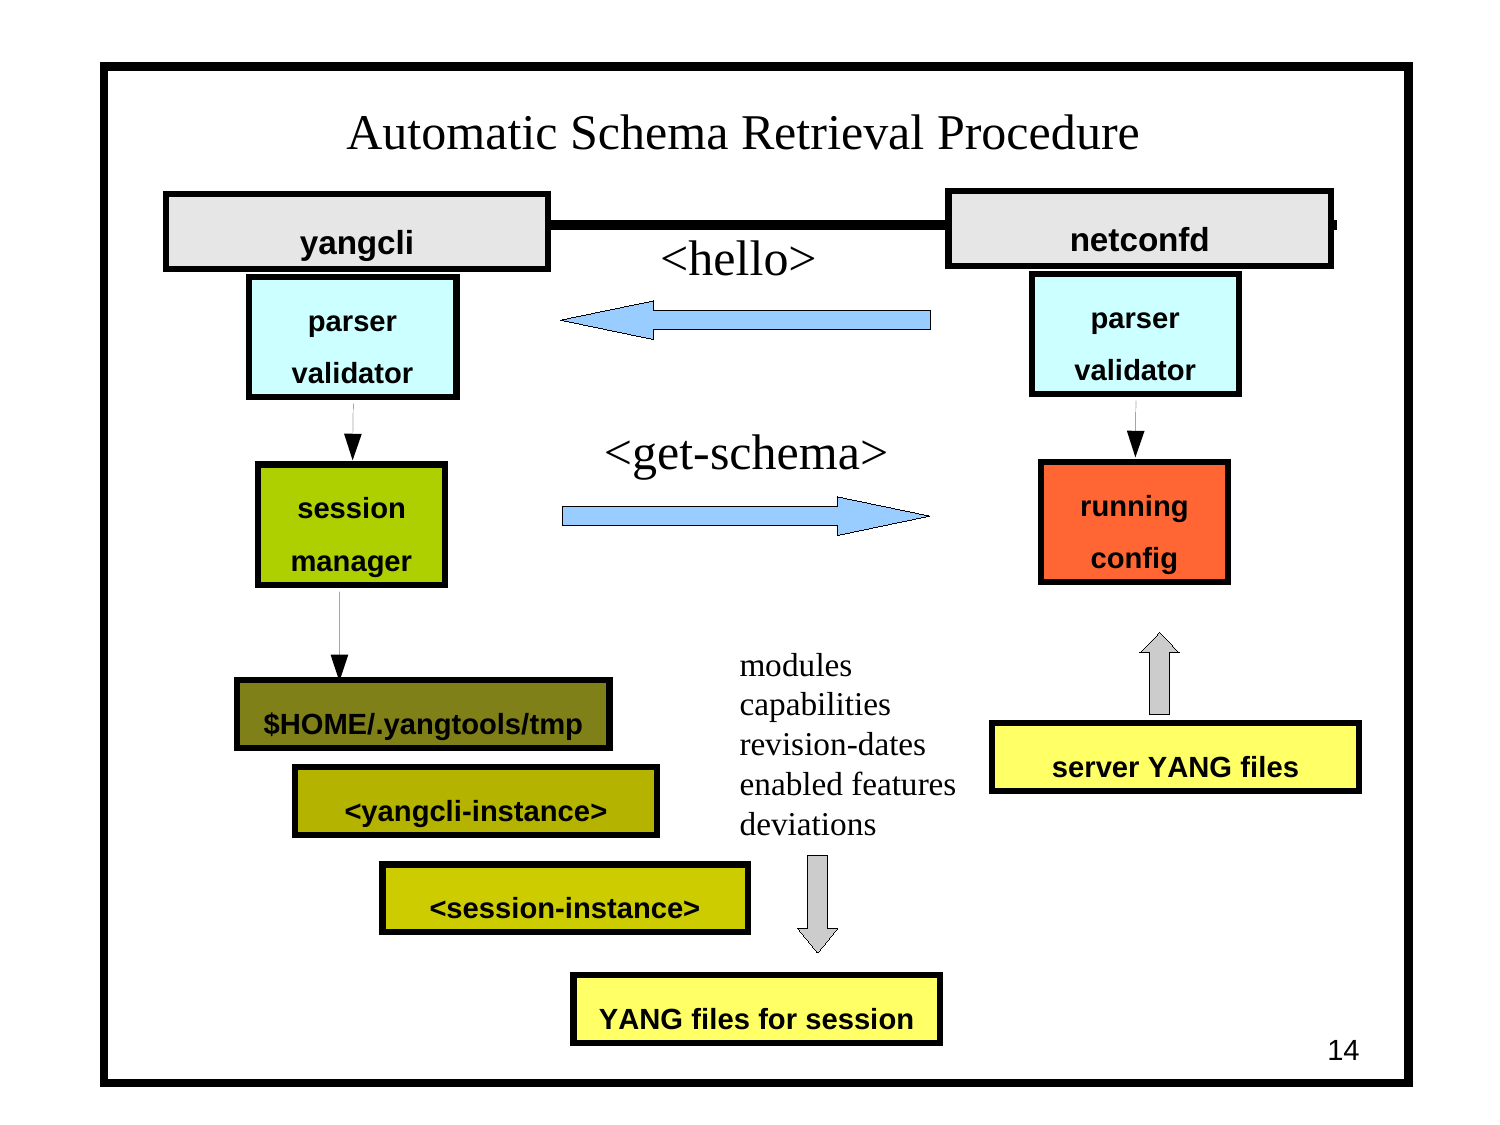

Automatic Schema Retrieval Procedure
netconfd
yangcli
<hello>
parser
validator
parser
validator
<get-schema>
running
config
session
manager
modules
capabilities
revision-dates
enabled features
deviations
$HOME/.yangtools/tmp
server YANG files
<yangcli-instance>
<session-instance>
YANG files for session
14